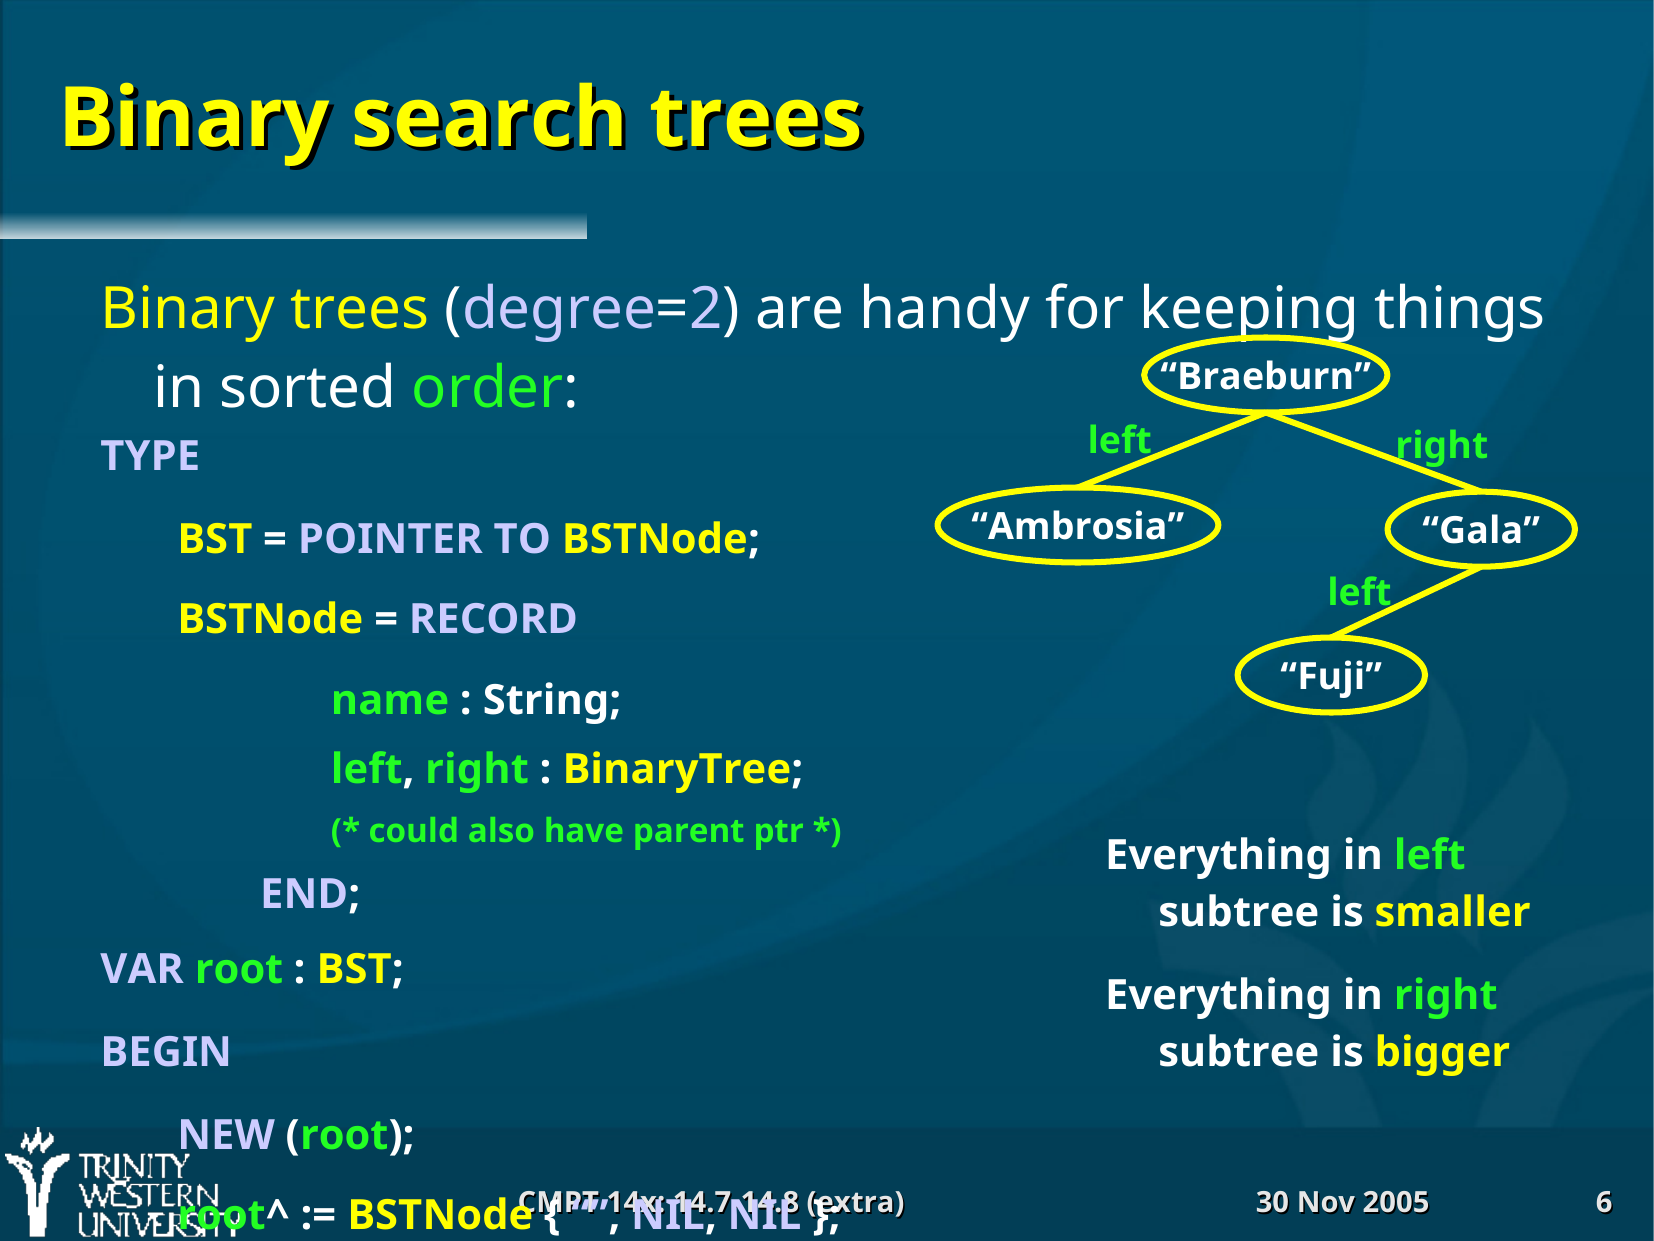

# Binary search trees
Binary trees (degree=2) are handy for keeping things in sorted order:
“Braeburn”
left
right
TYPE
BST = POINTER TO BSTNode;
BSTNode = RECORD
name : String;
left, right : BinaryTree;
(* could also have parent ptr *)
END;
VAR root : BST;
BEGIN
NEW (root);
root^ := BSTNode { “”, NIL, NIL };
“Ambrosia”
“Gala”
left
“Fuji”
Everything in left subtree is smaller
Everything in right subtree is bigger
CMPT 14x: 14.7-14.8 (extra)
30 Nov 2005
6